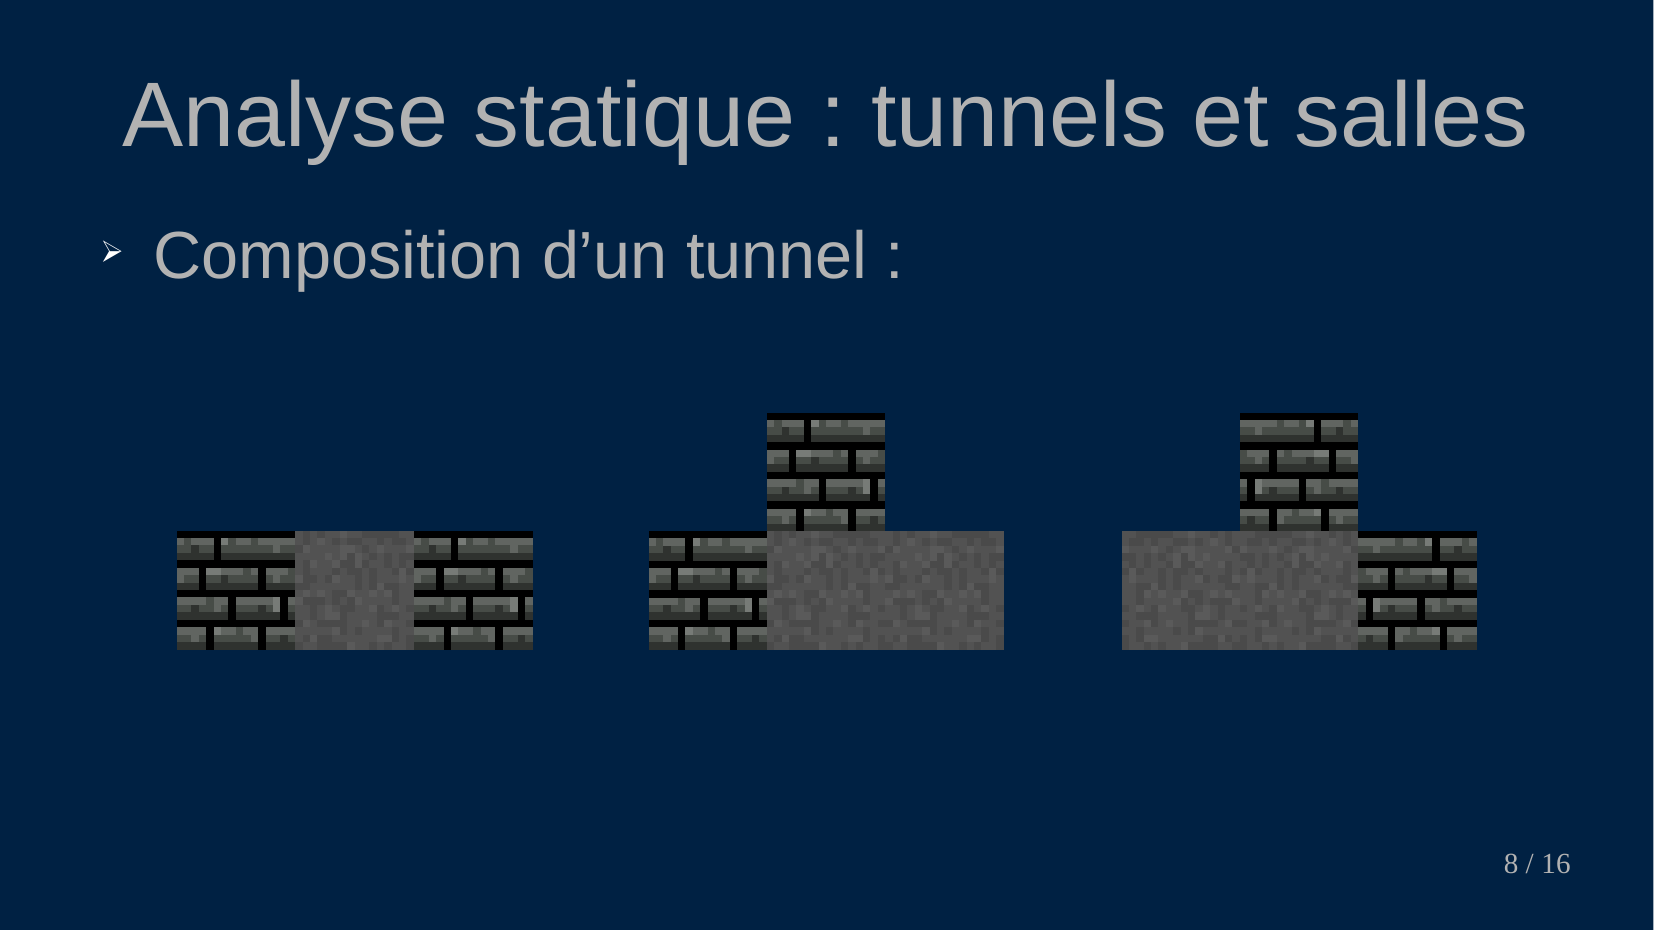

# Analyse statique : tunnels et salles
Composition d’un tunnel :
8